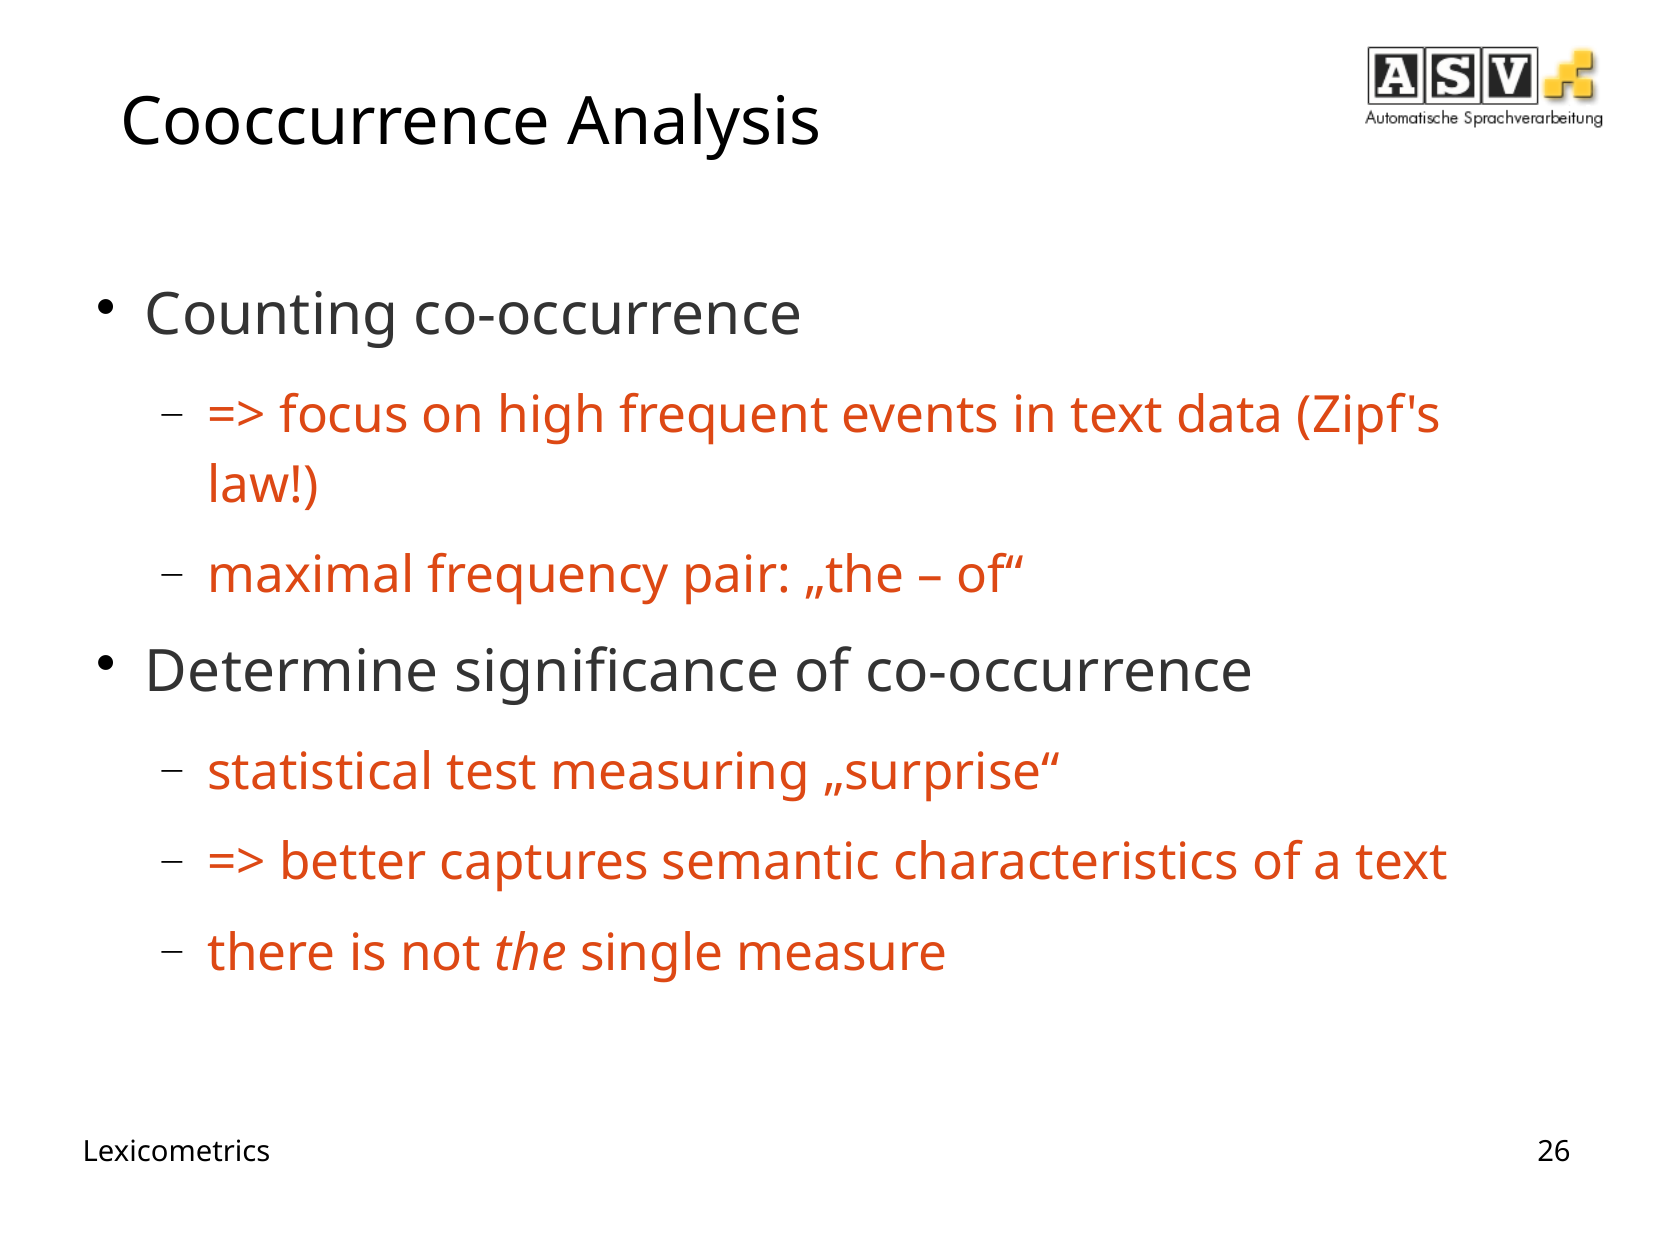

# Cooccurrence Analysis
Counting co-occurrence
=> focus on high frequent events in text data (Zipf's law!)
maximal frequency pair: „the – of“
Determine significance of co-occurrence
statistical test measuring „surprise“
=> better captures semantic characteristics of a text
there is not the single measure
Lexicometrics
26